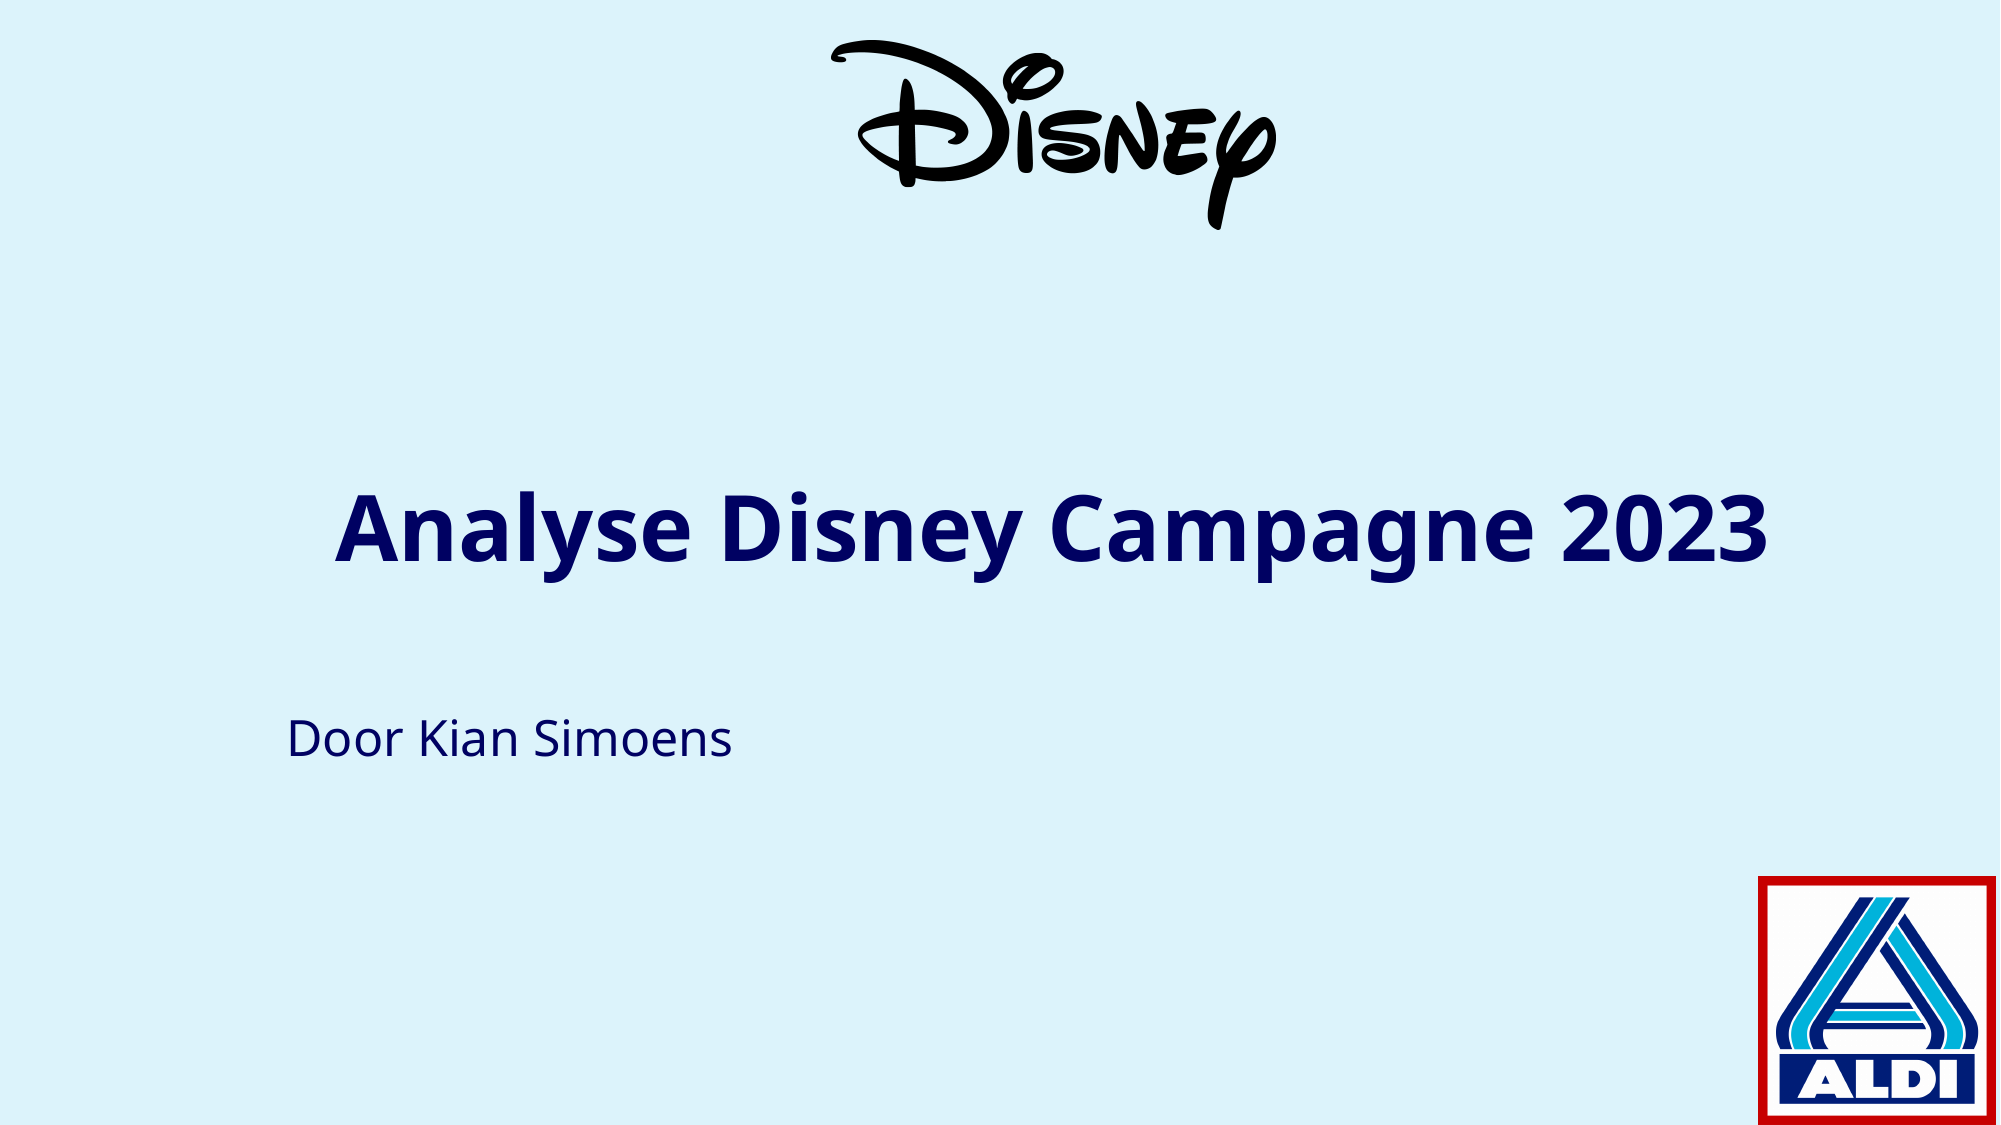

Analyse Disney Campagne 2023
Door Kian Simoens